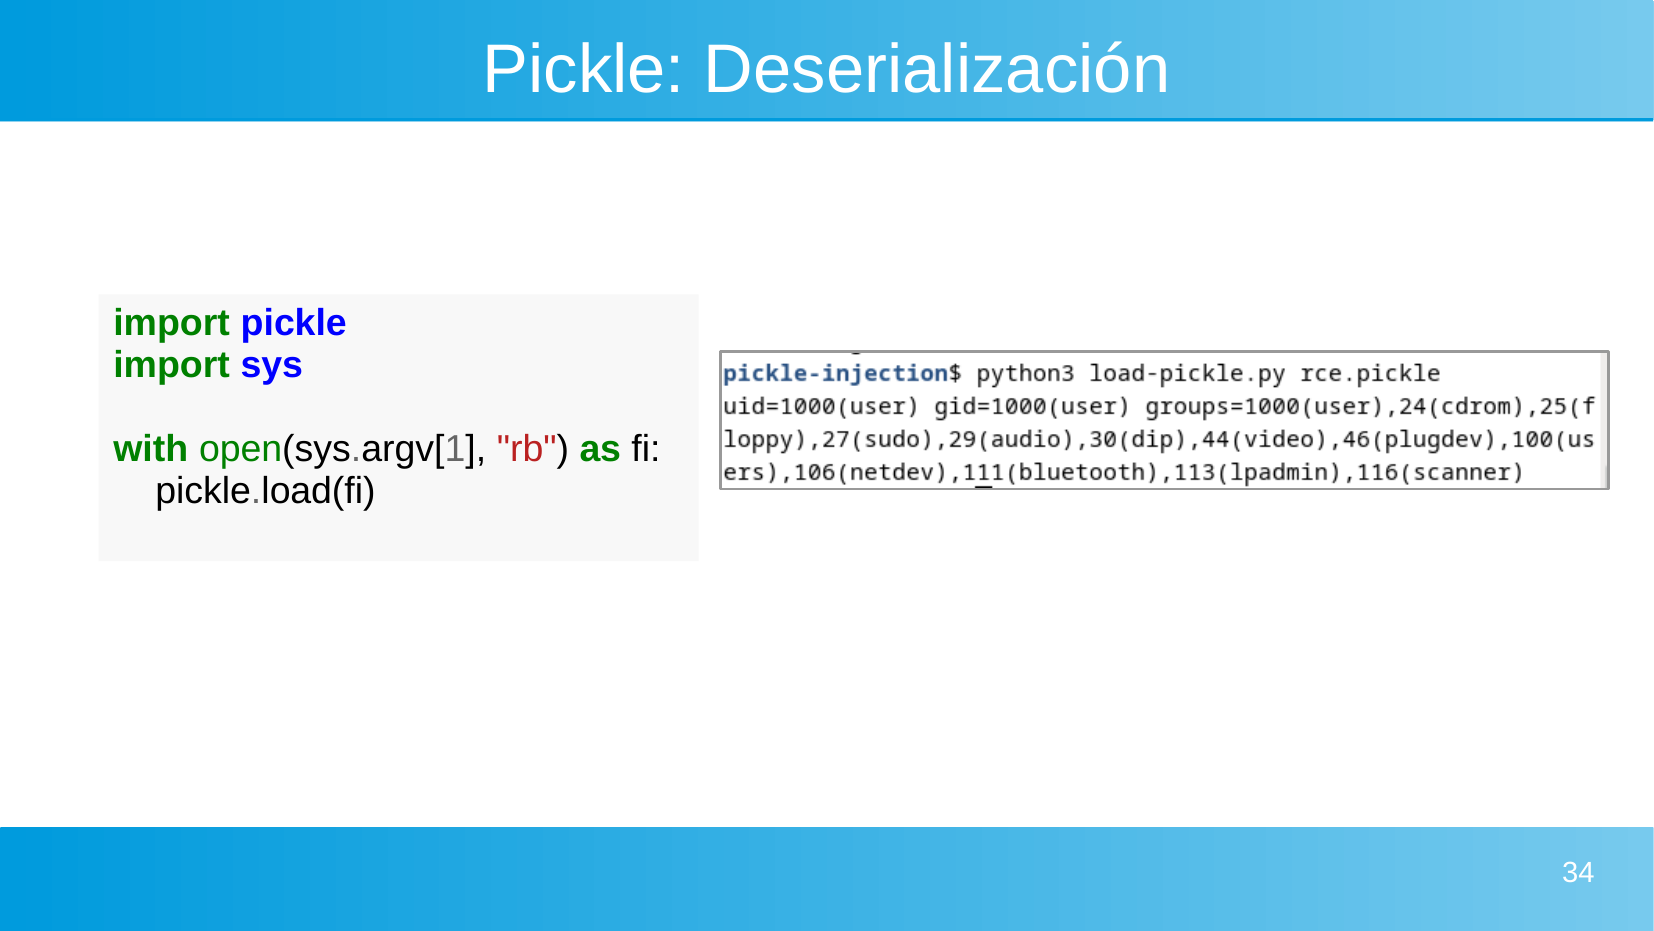

# Pickle: Deserialización
import pickle
import sys
with open(sys.argv[1], "rb") as fi:
 pickle.load(fi)
34